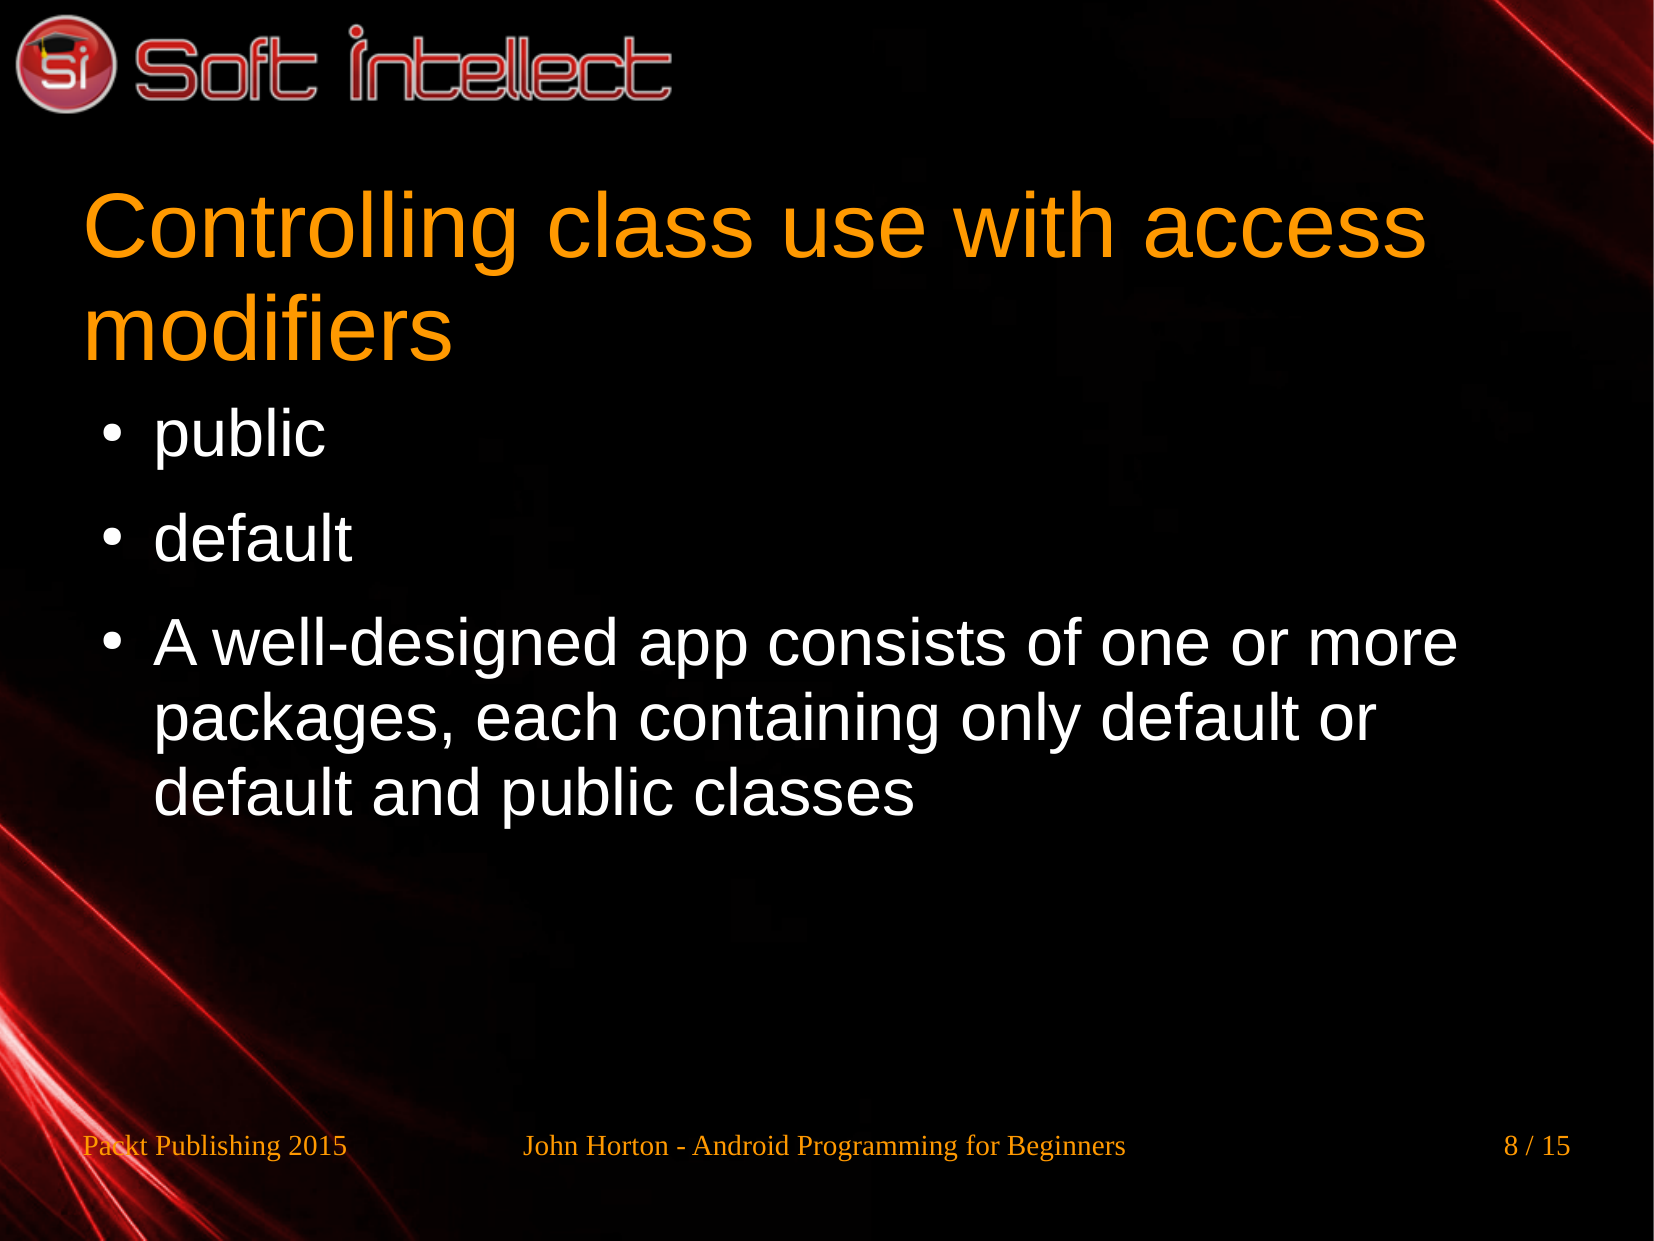

# Controlling class use with access modifiers
public
default
A well-designed app consists of one or more packages, each containing only default or default and public classes
Packt Publishing 2015
John Horton - Android Programming for Beginners
8